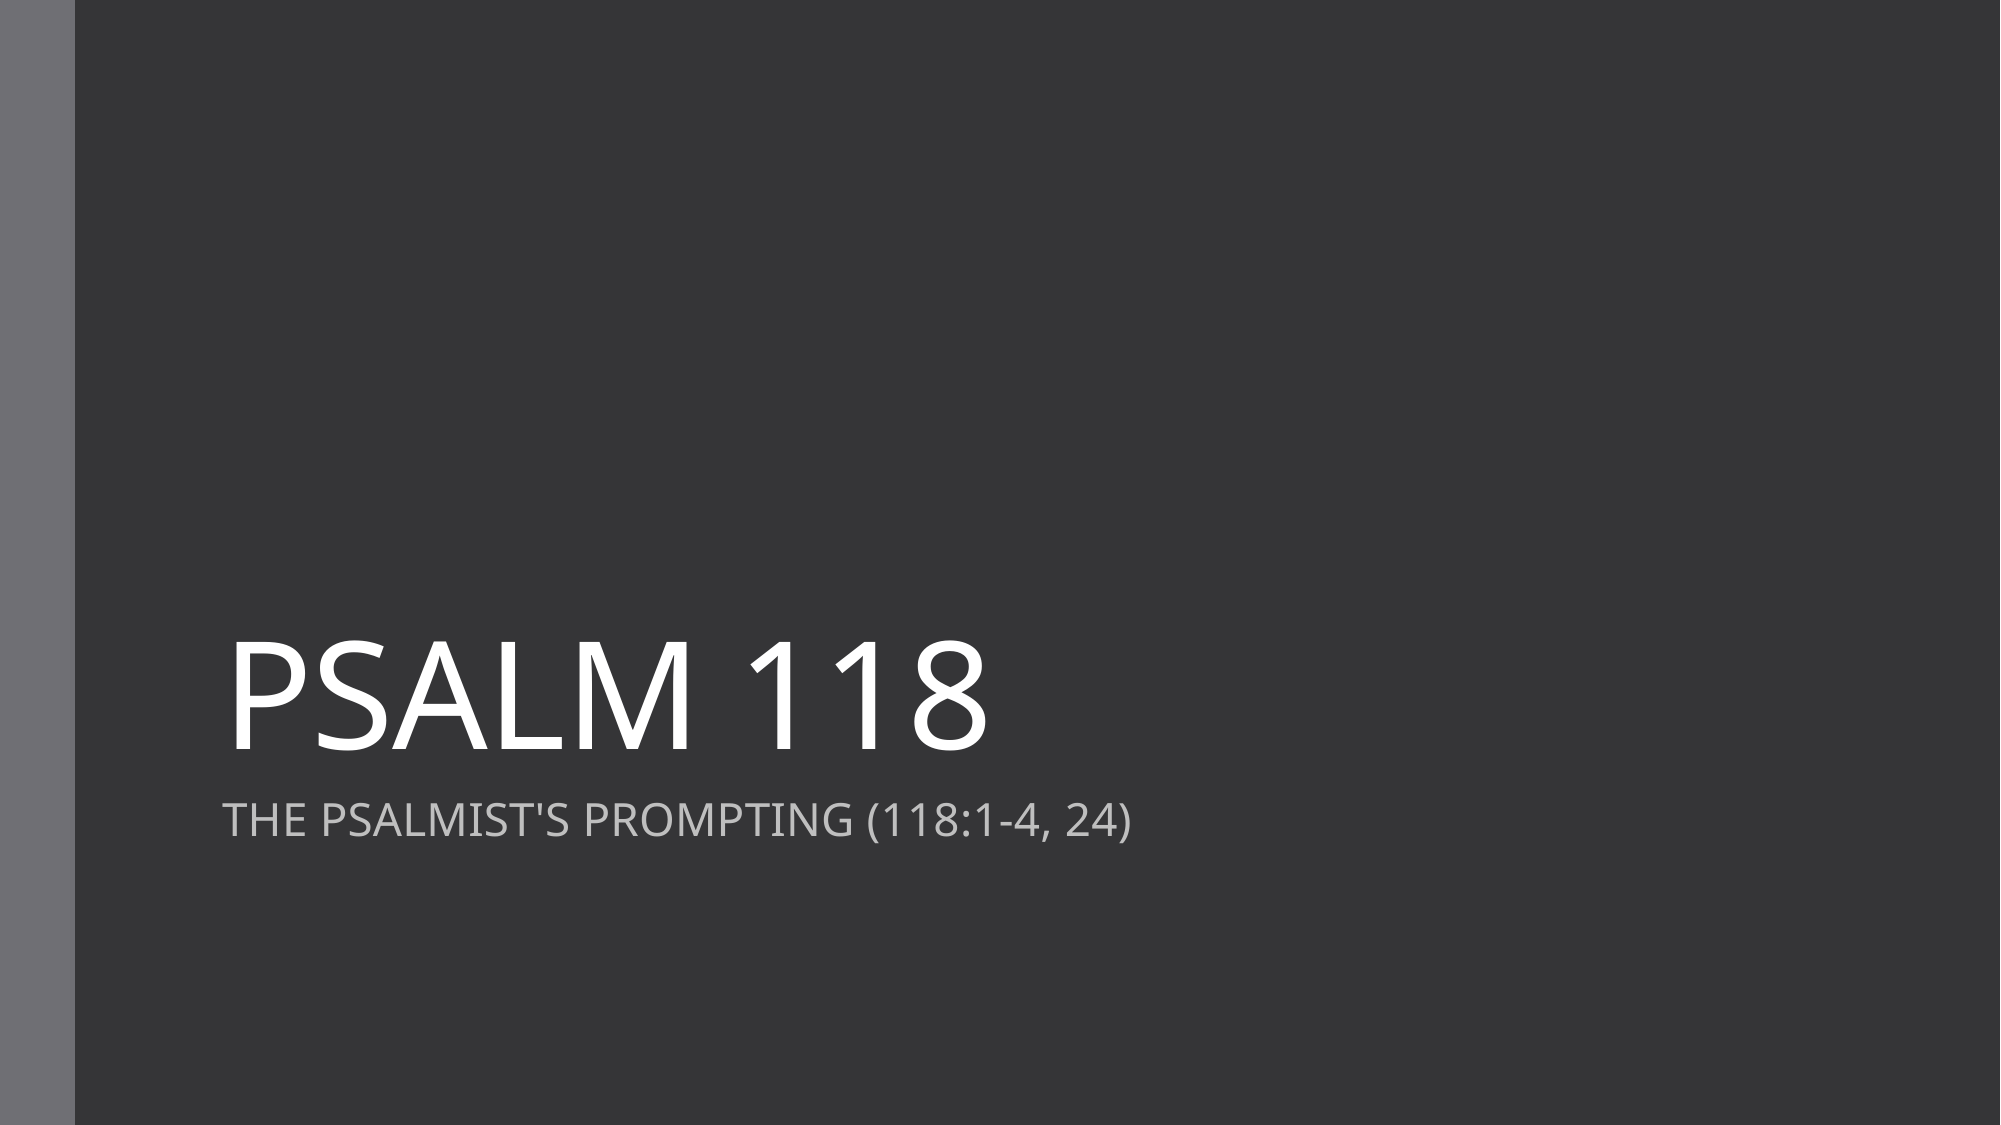

# PSALM 118
THE PSALMIST'S PROMPTING (118:1-4, 24)